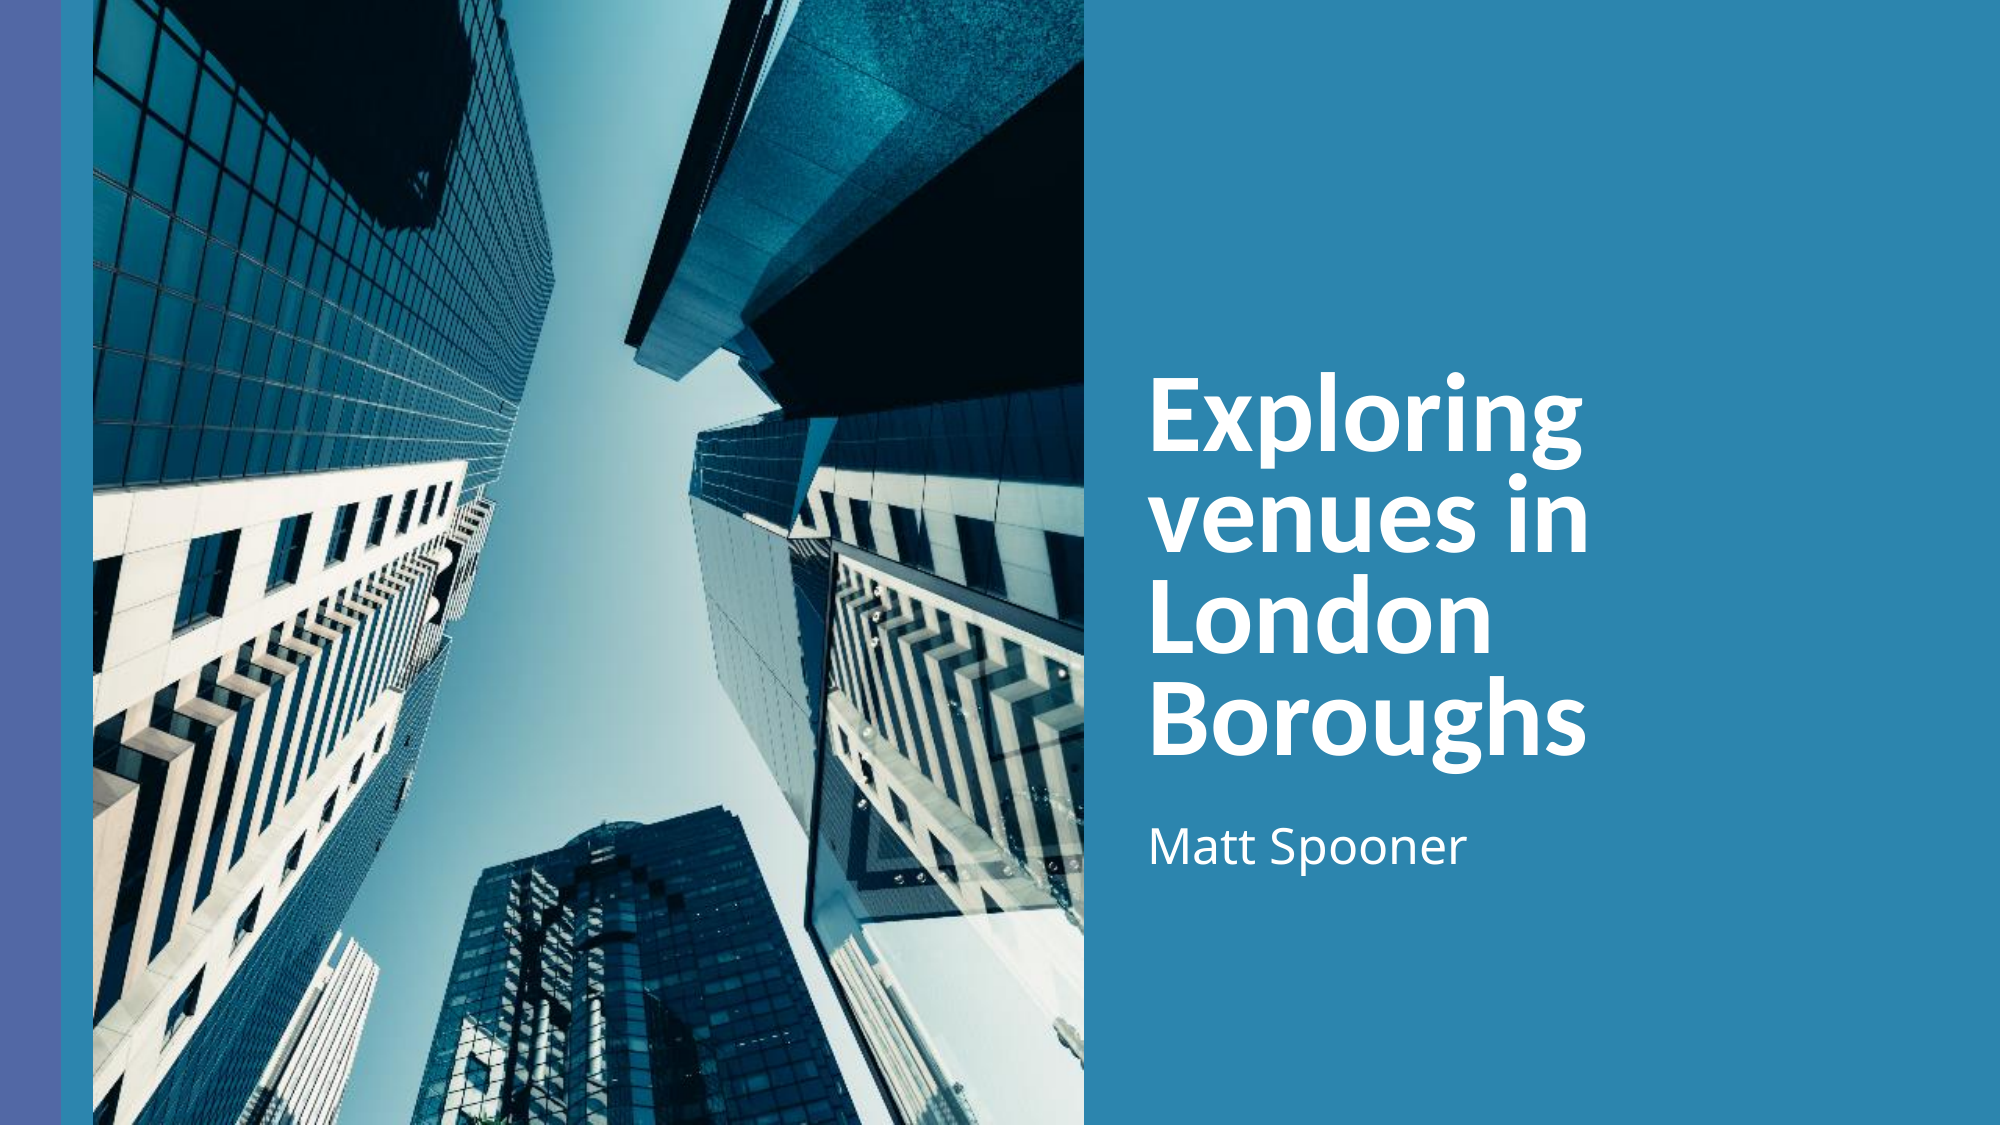

# Exploring venues in London Boroughs
Matt Spooner